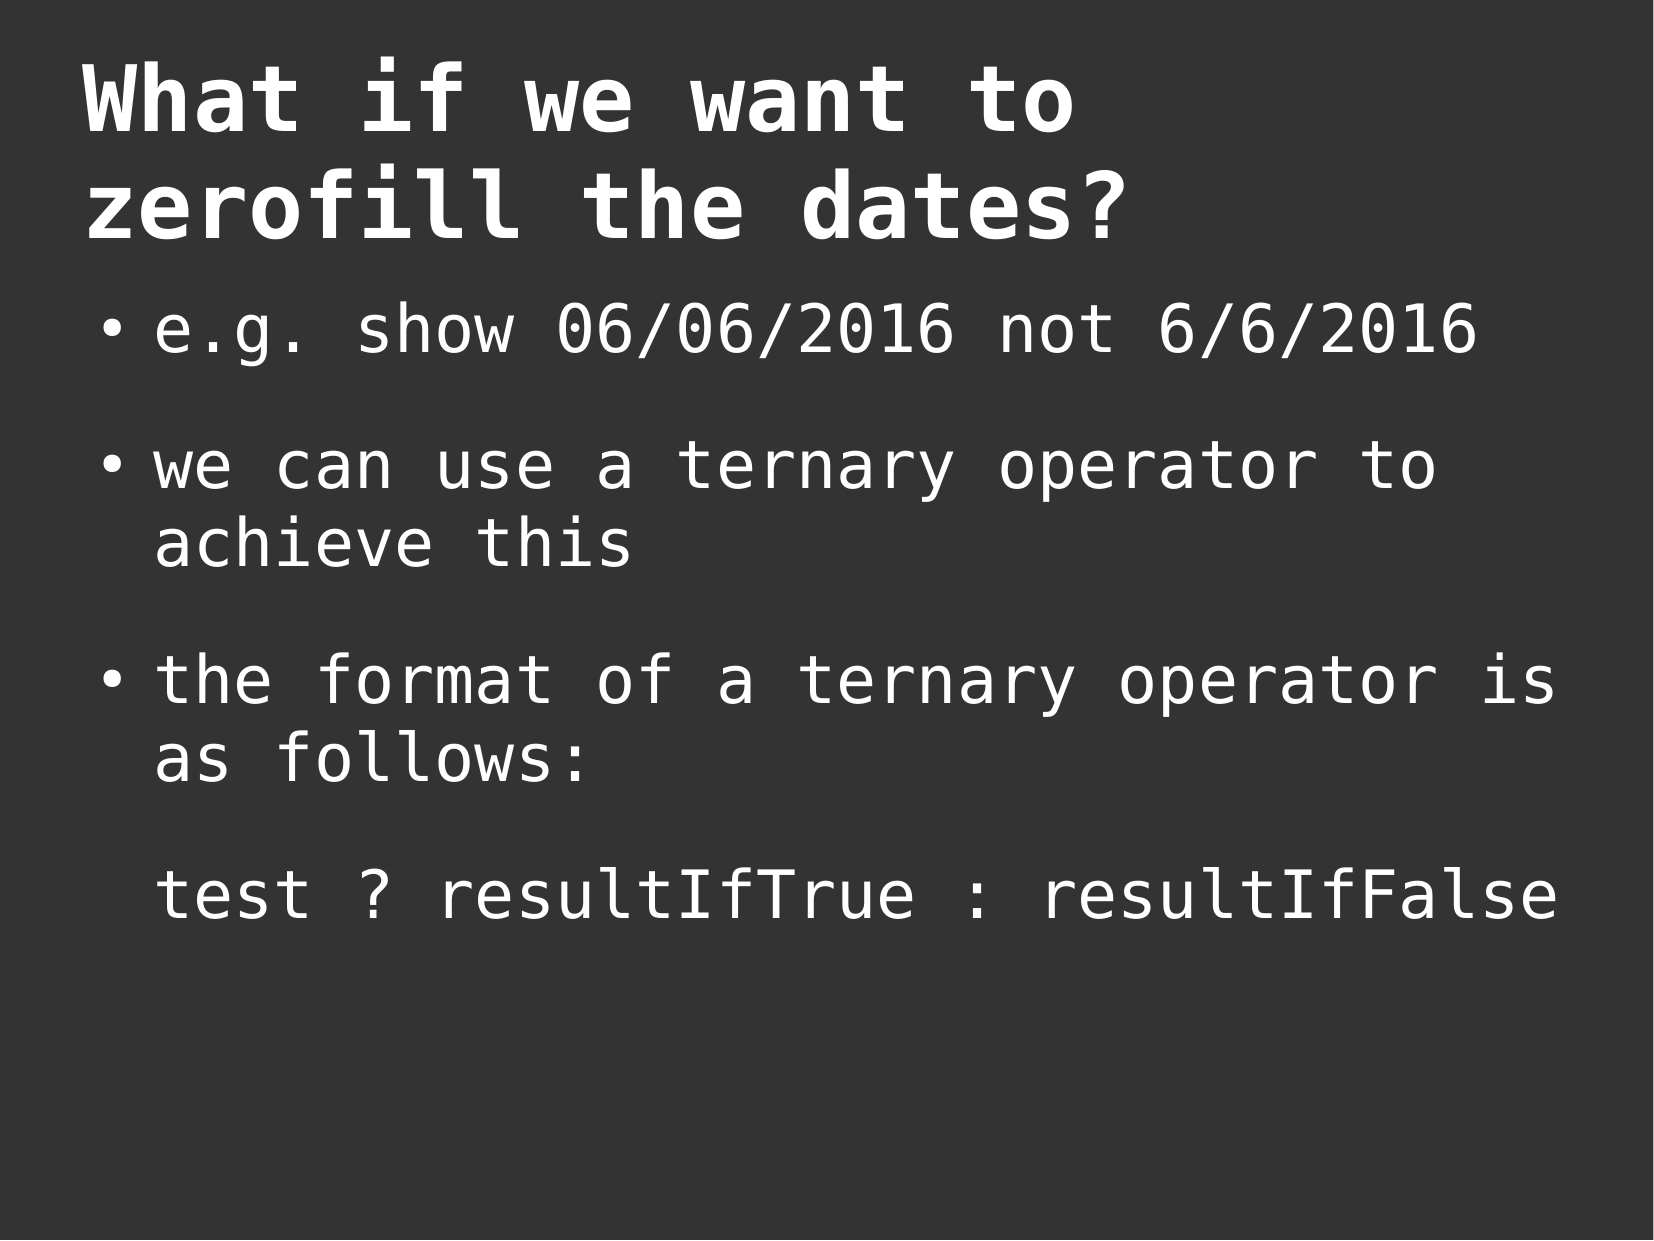

# What if we want to zerofill the dates?
e.g. show 06/06/2016 not 6/6/2016
we can use a ternary operator to achieve this
the format of a ternary operator is as follows:
test ? resultIfTrue : resultIfFalse